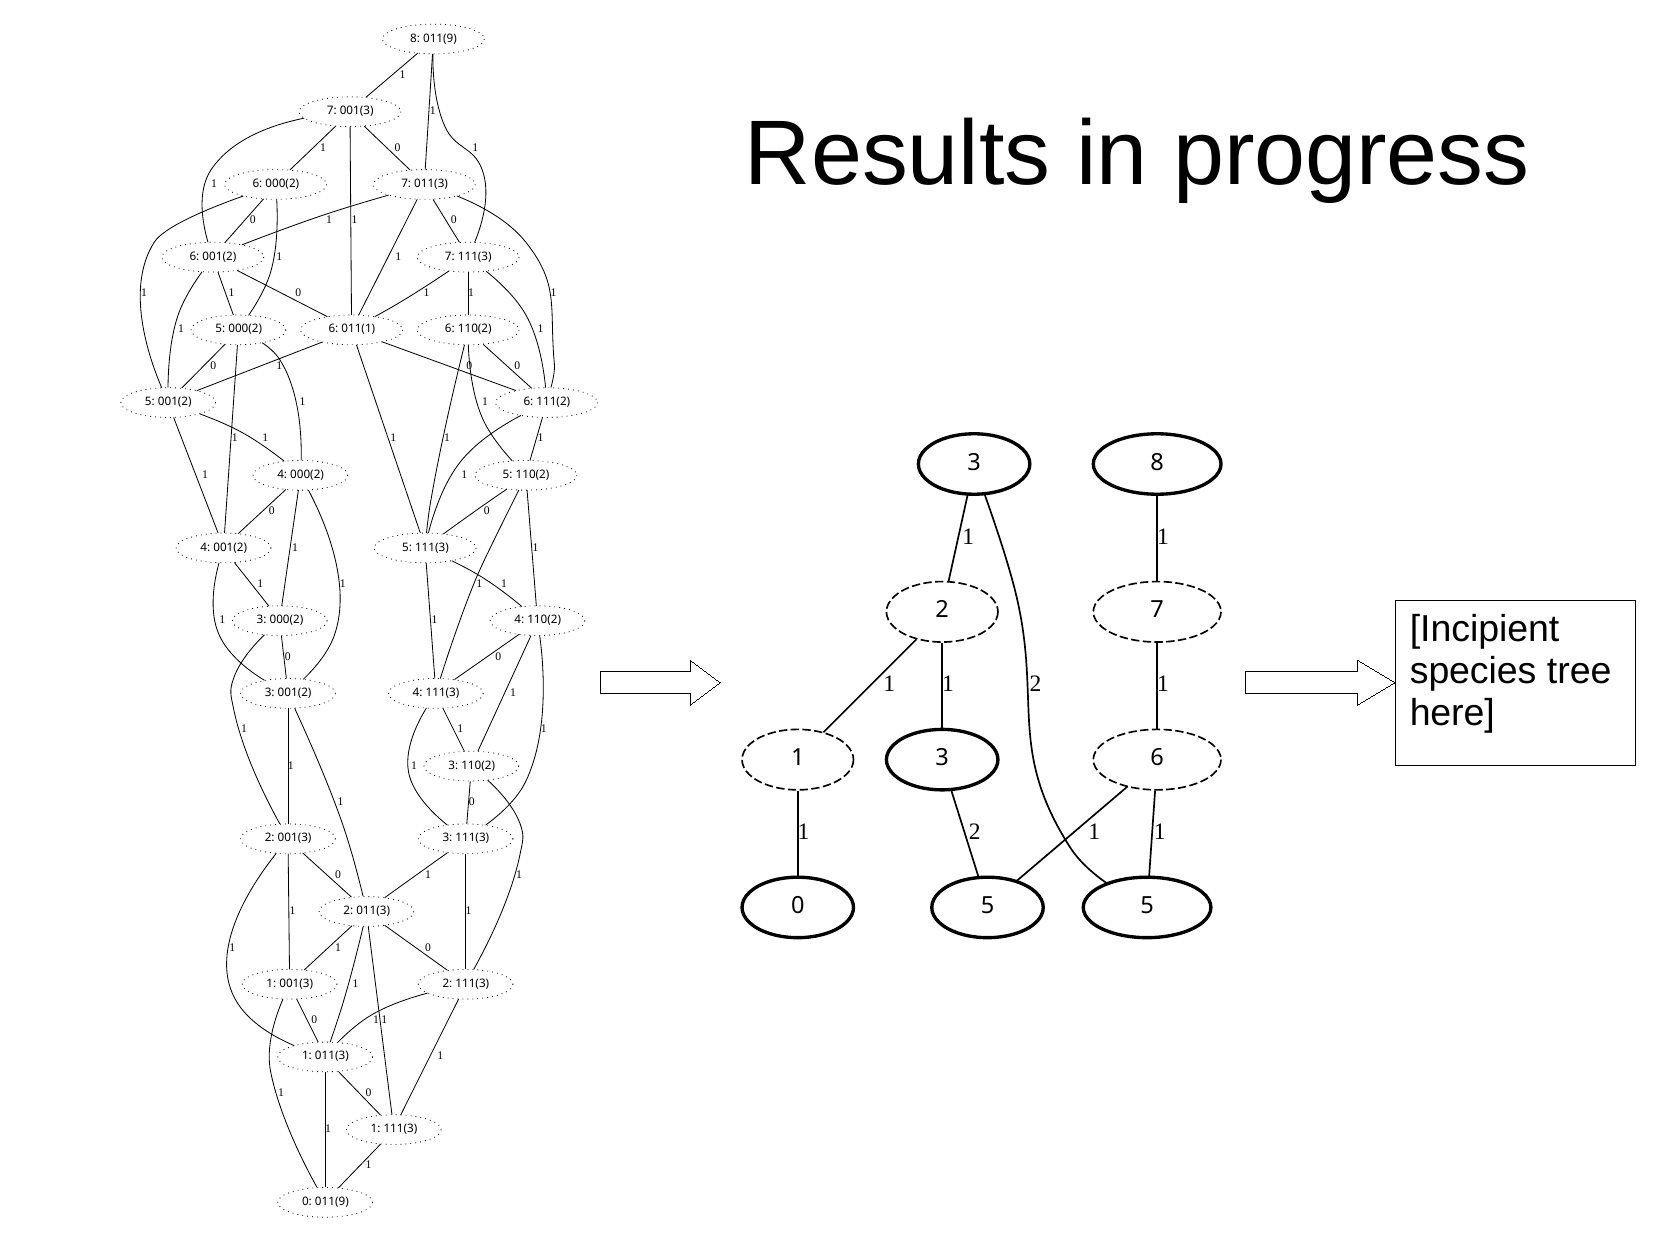

# Results in progress
[Incipient species tree here]